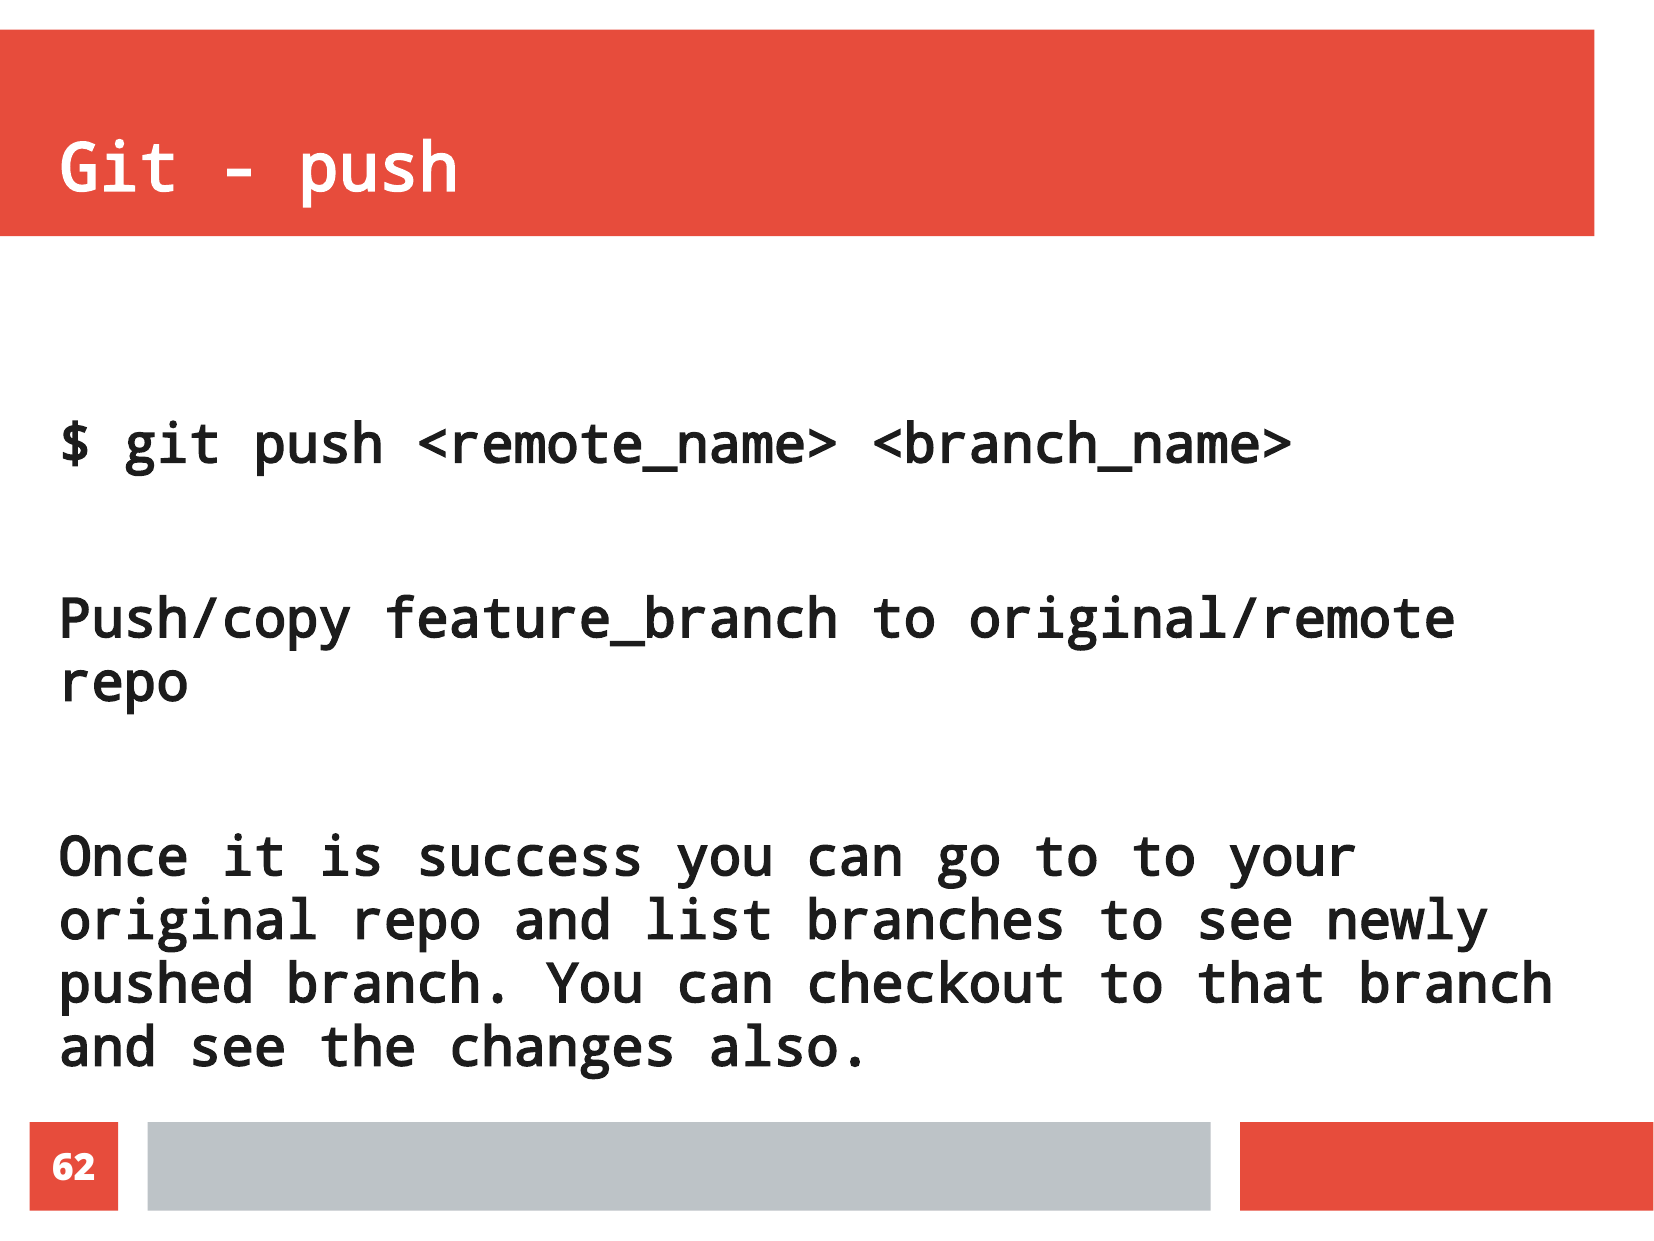

# Git - push
$ git push <remote_name> <branch_name>
Push/copy feature_branch to original/remote repo
Once it is success you can go to to your original repo and list branches to see newly pushed branch. You can checkout to that branch and see the changes also.
62